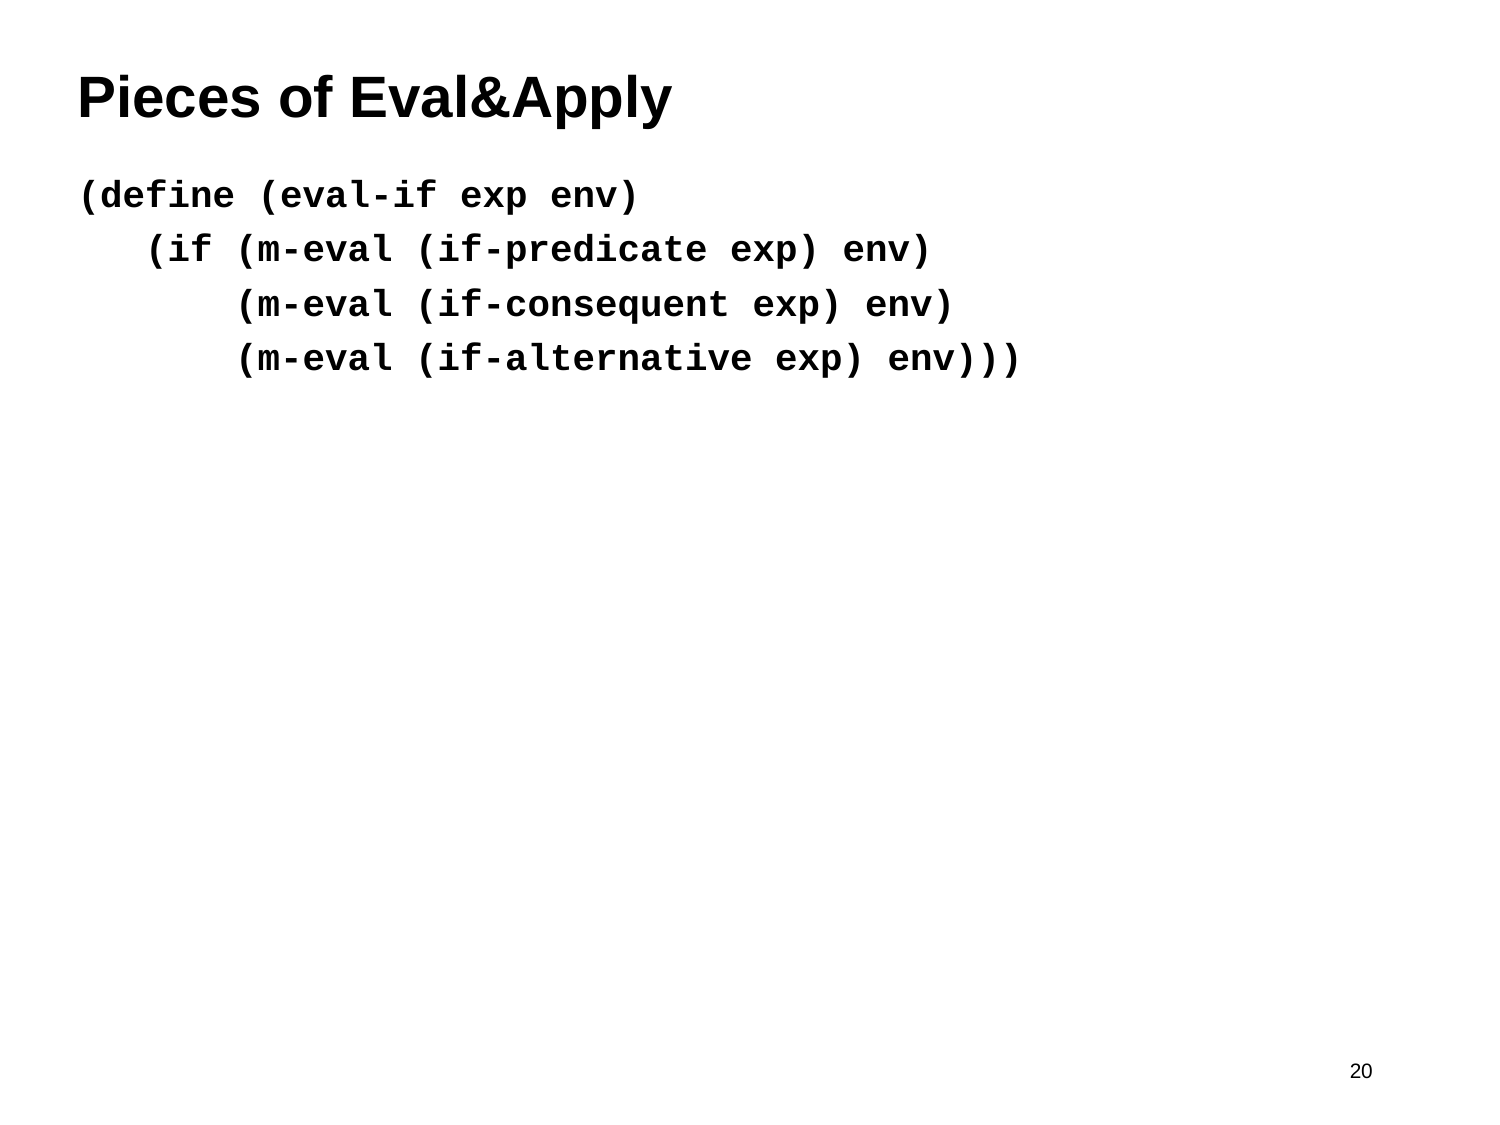

Pieces of Eval&Apply
(define (eval-if exp env)
 (if (m-eval (if-predicate exp) env)
 (m-eval (if-consequent exp) env)
 (m-eval (if-alternative exp) env)))